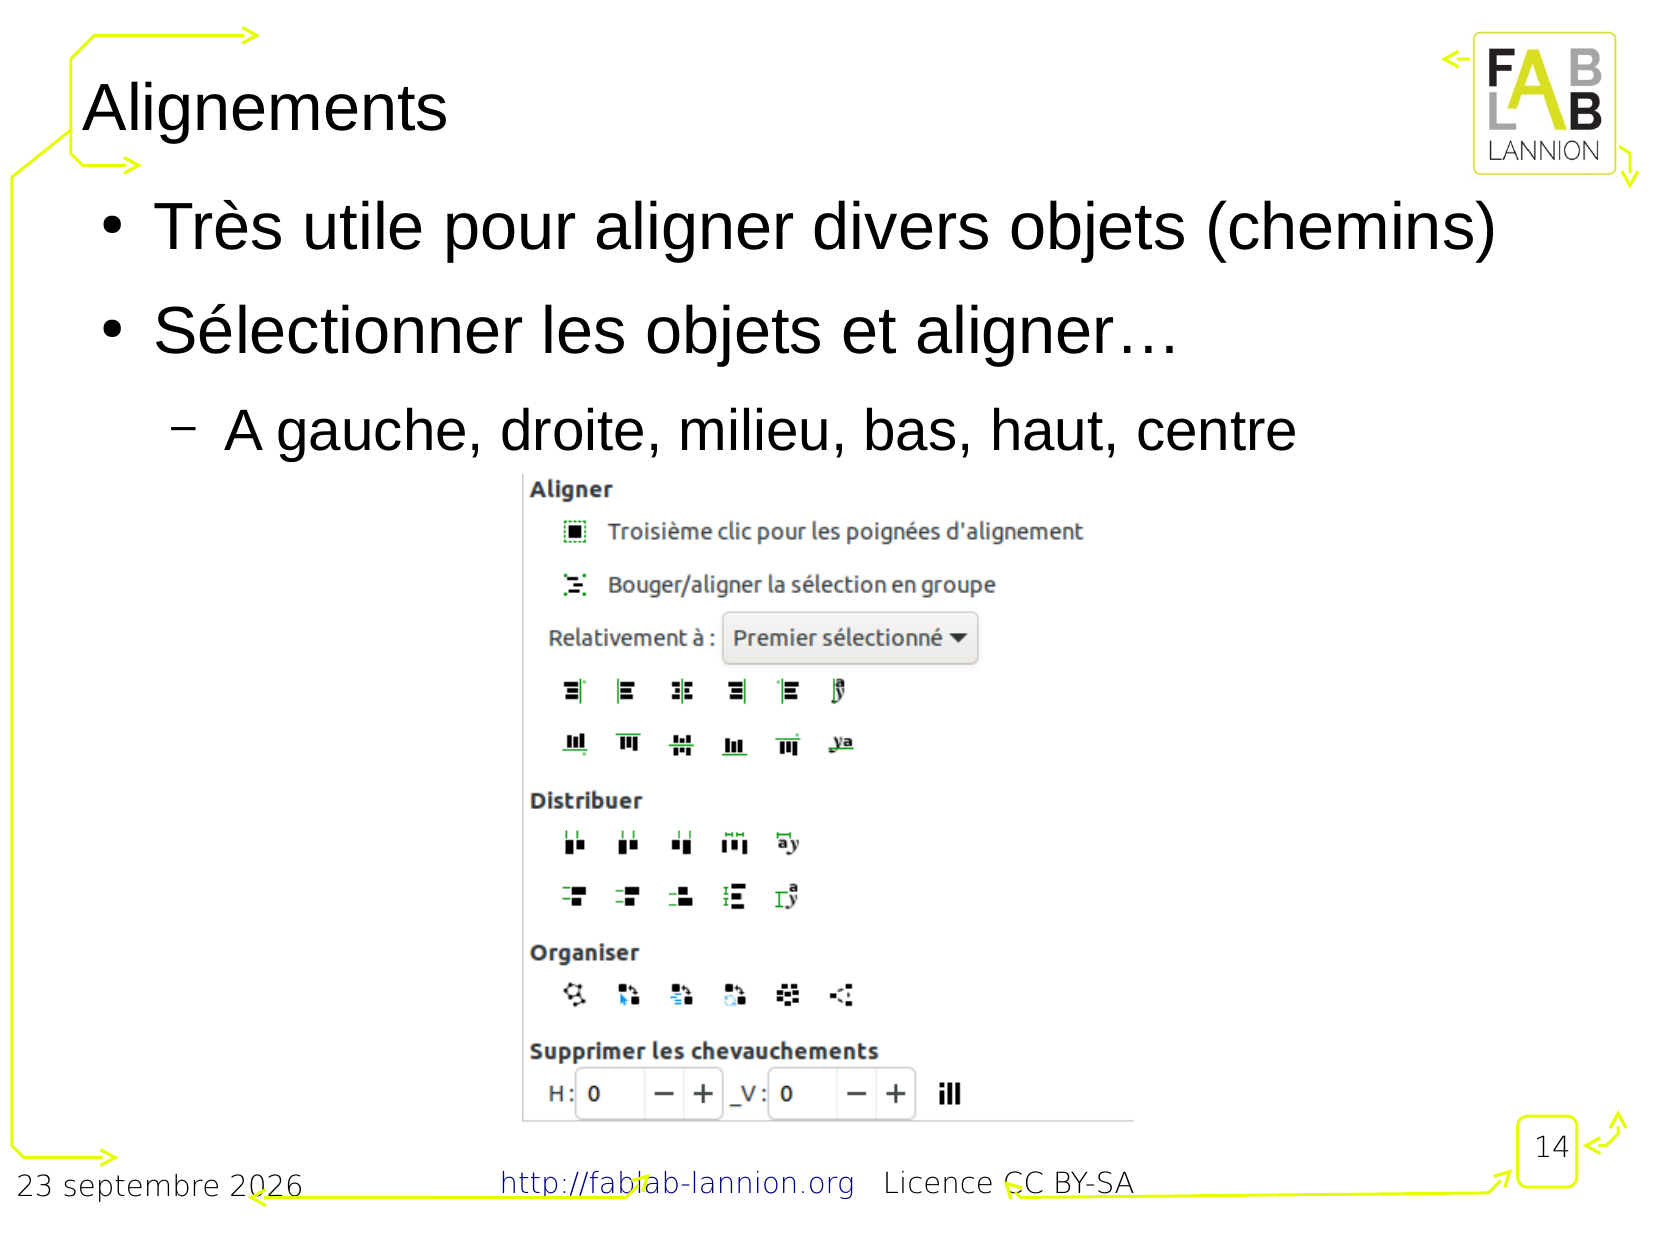

# Alignements
Très utile pour aligner divers objets (chemins)
Sélectionner les objets et aligner…
A gauche, droite, milieu, bas, haut, centre
14